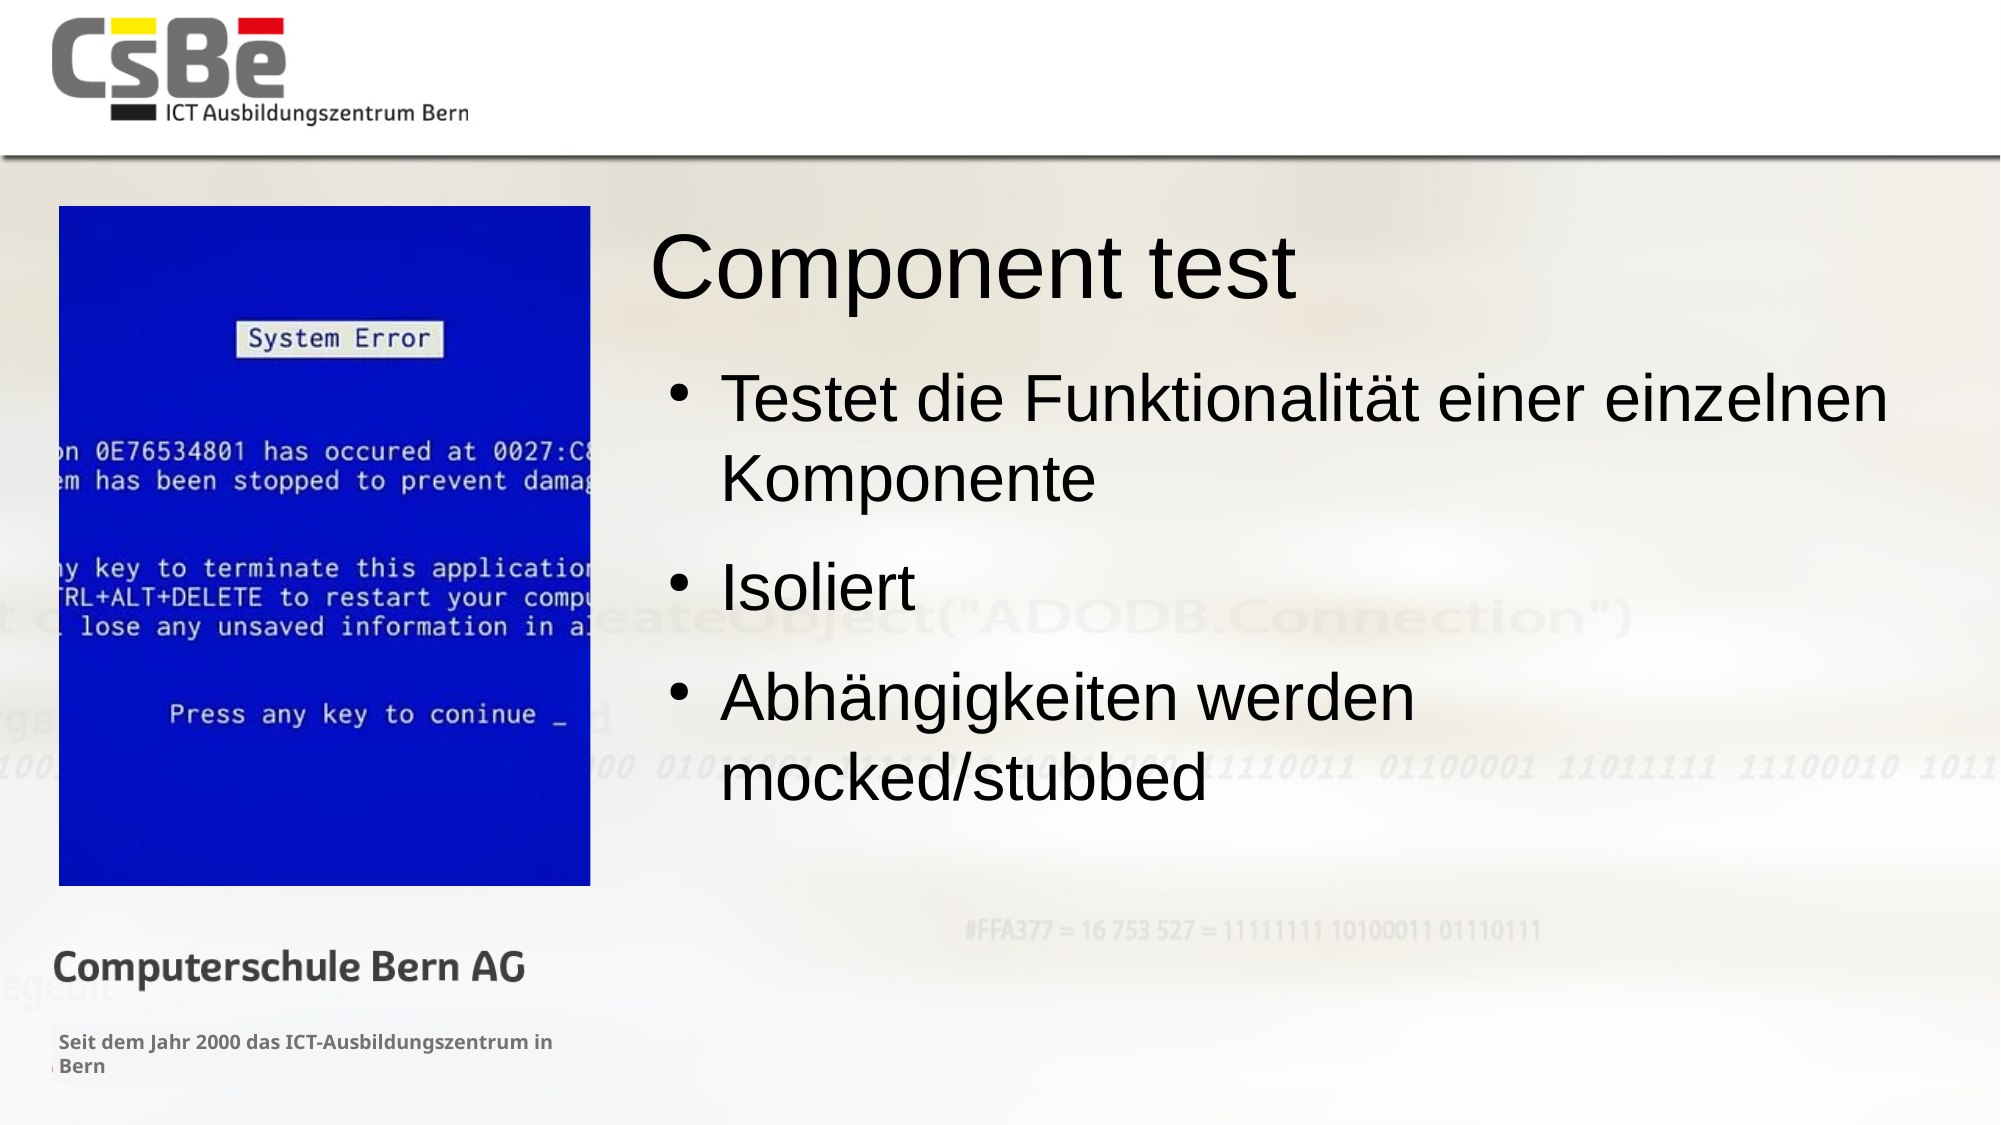

Component test
# Testet die Funktionalität einer einzelnen Komponente
Isoliert
Abhängigkeiten werden mocked/stubbed